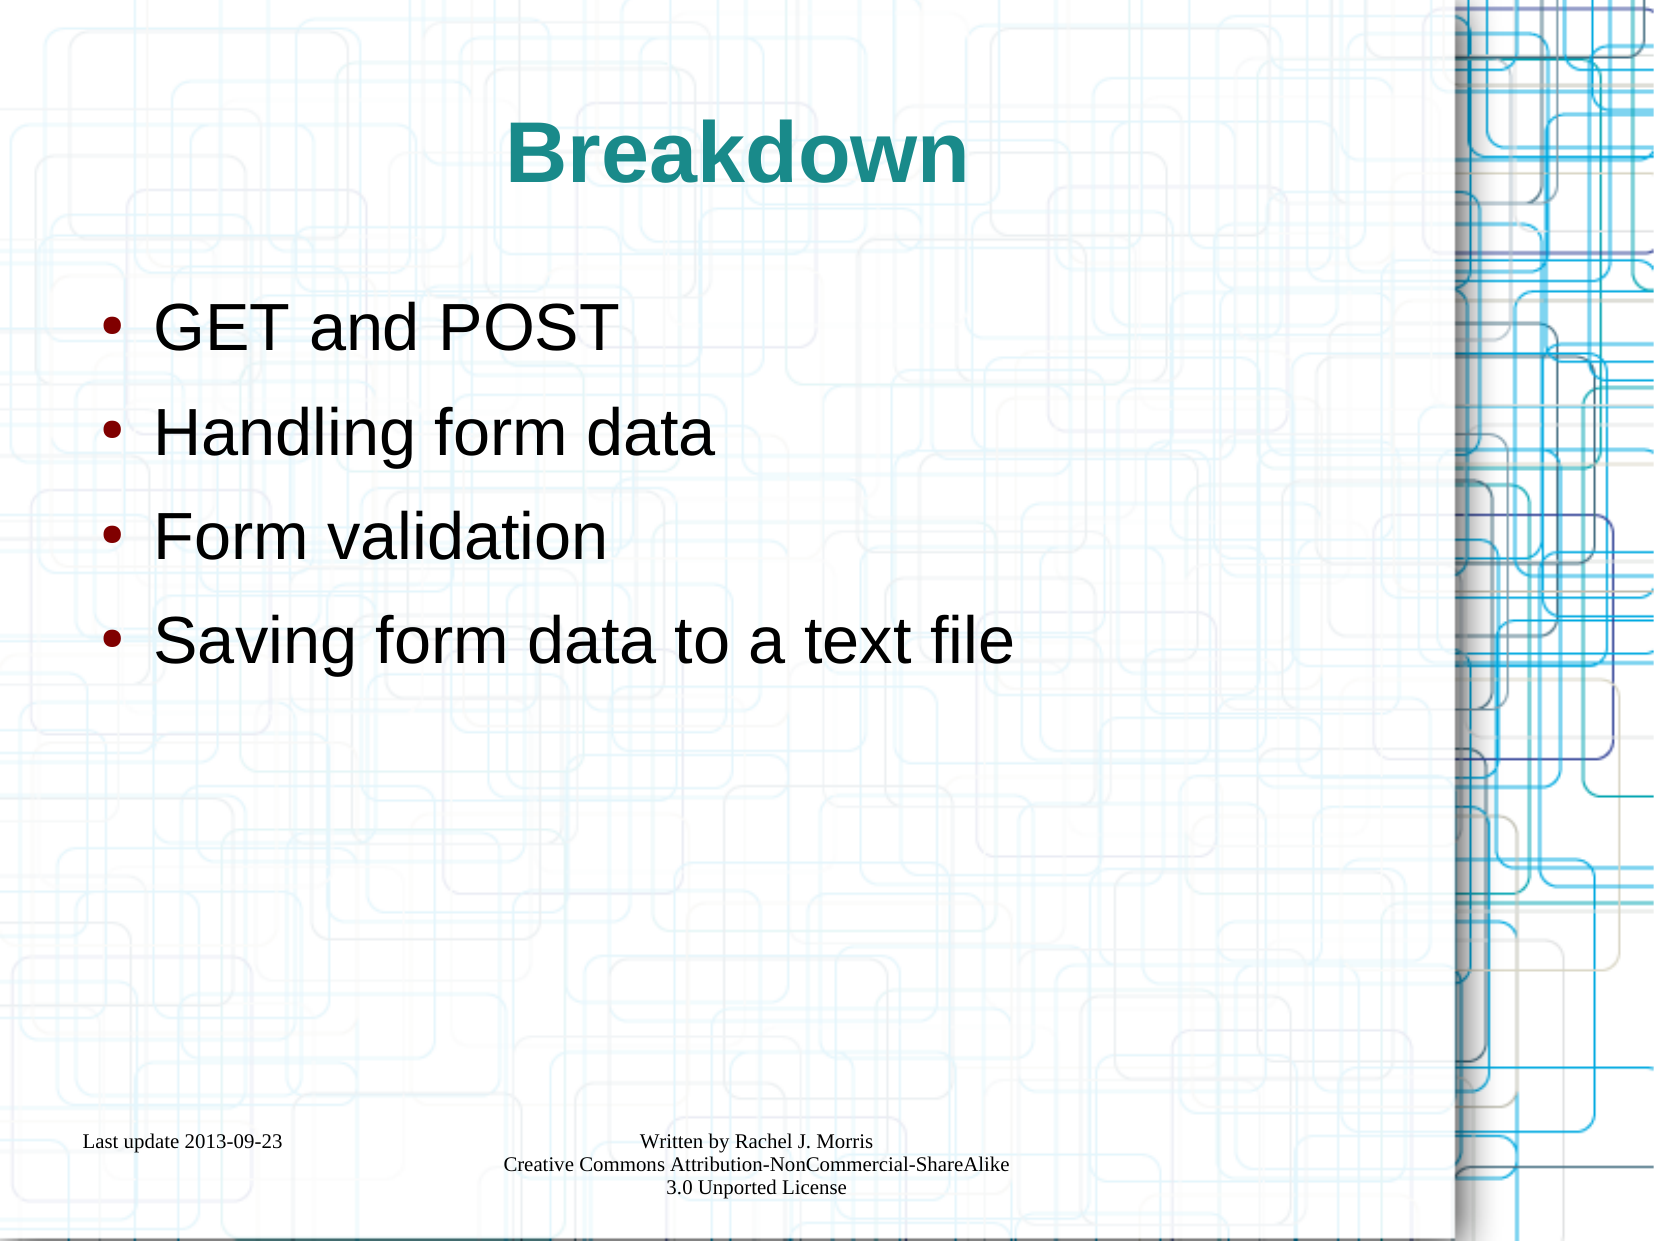

# Breakdown
GET and POST
Handling form data
Form validation
Saving form data to a text file